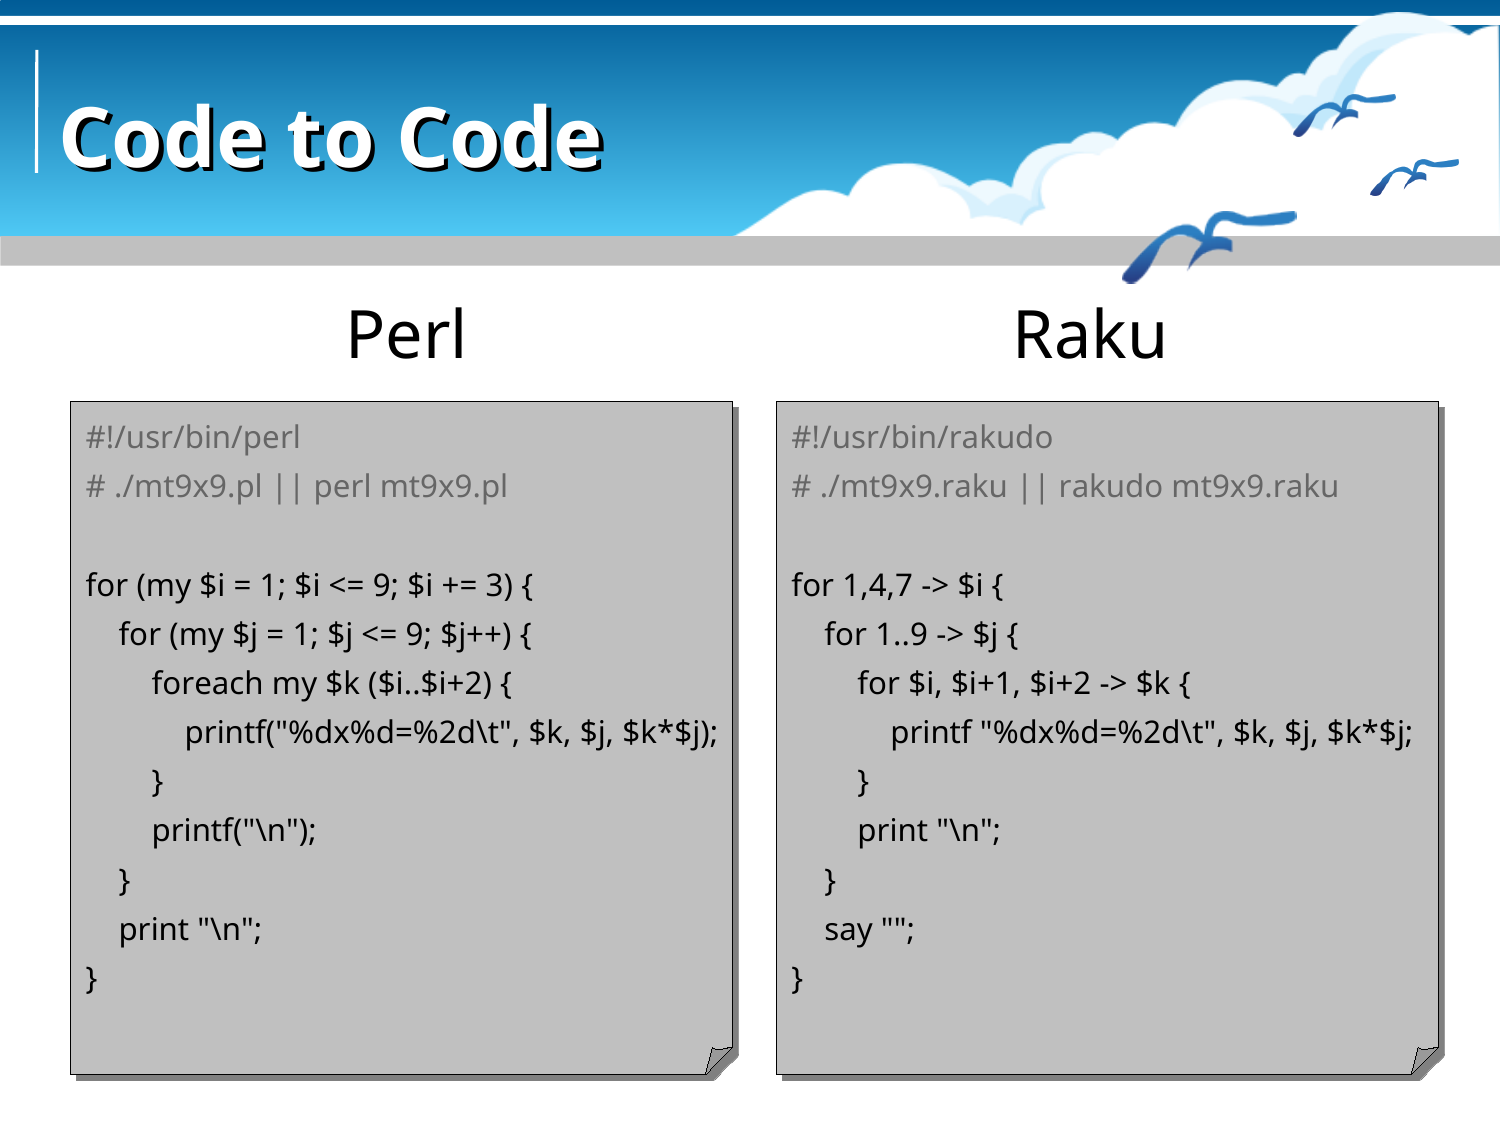

# Code to Code
Raku
Perl
#!/usr/bin/perl
# ./mt9x9.pl || perl mt9x9.pl
for (my $i = 1; $i <= 9; $i += 3) {
 for (my $j = 1; $j <= 9; $j++) {
 foreach my $k ($i..$i+2) {
 printf("%dx%d=%2d\t", $k, $j, $k*$j);
 }
 printf("\n");
 }
 print "\n";
}
#!/usr/bin/rakudo
# ./mt9x9.raku || rakudo mt9x9.raku
for 1,4,7 -> $i {
 for 1..9 -> $j {
 for $i, $i+1, $i+2 -> $k {
 printf "%dx%d=%2d\t", $k, $j, $k*$j;
 }
 print "\n";
 }
 say "";
}